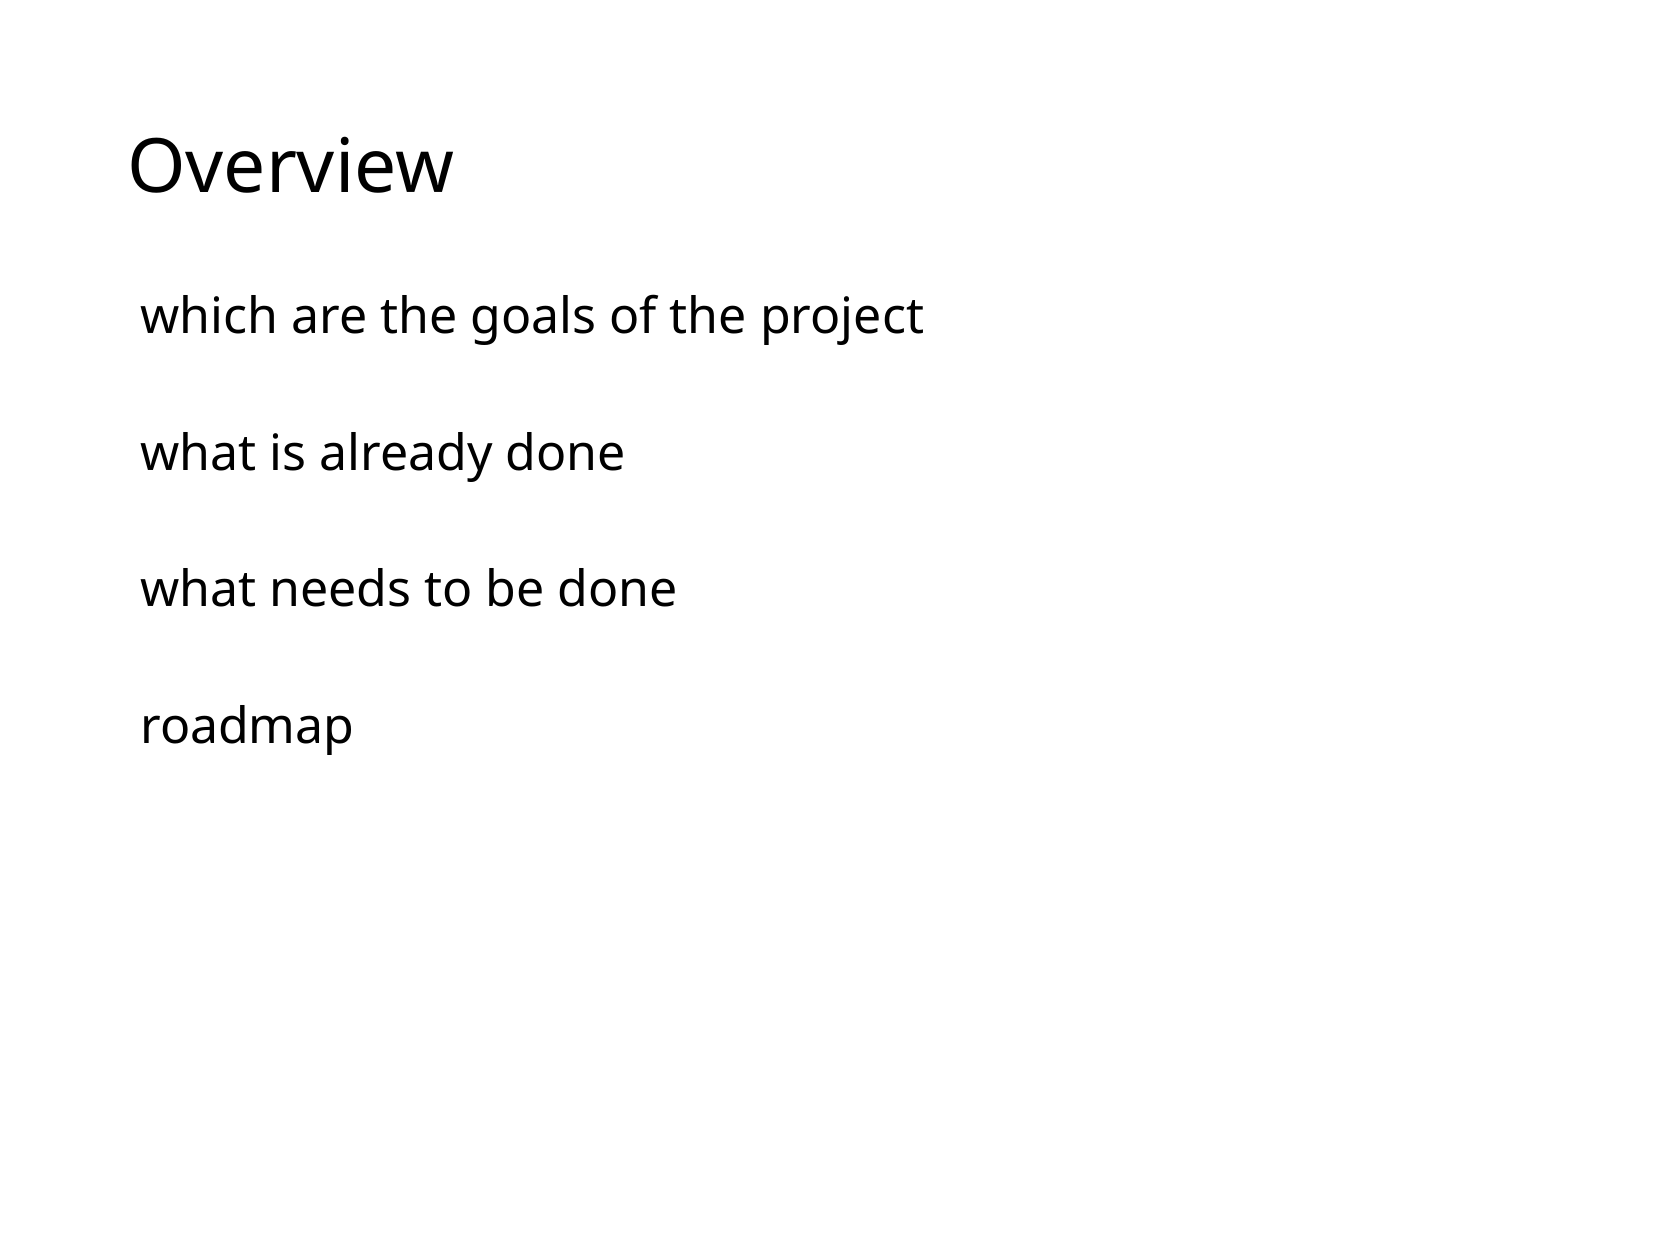

Overview
 which are the goals of the project
 what is already done
 what needs to be done
 roadmap